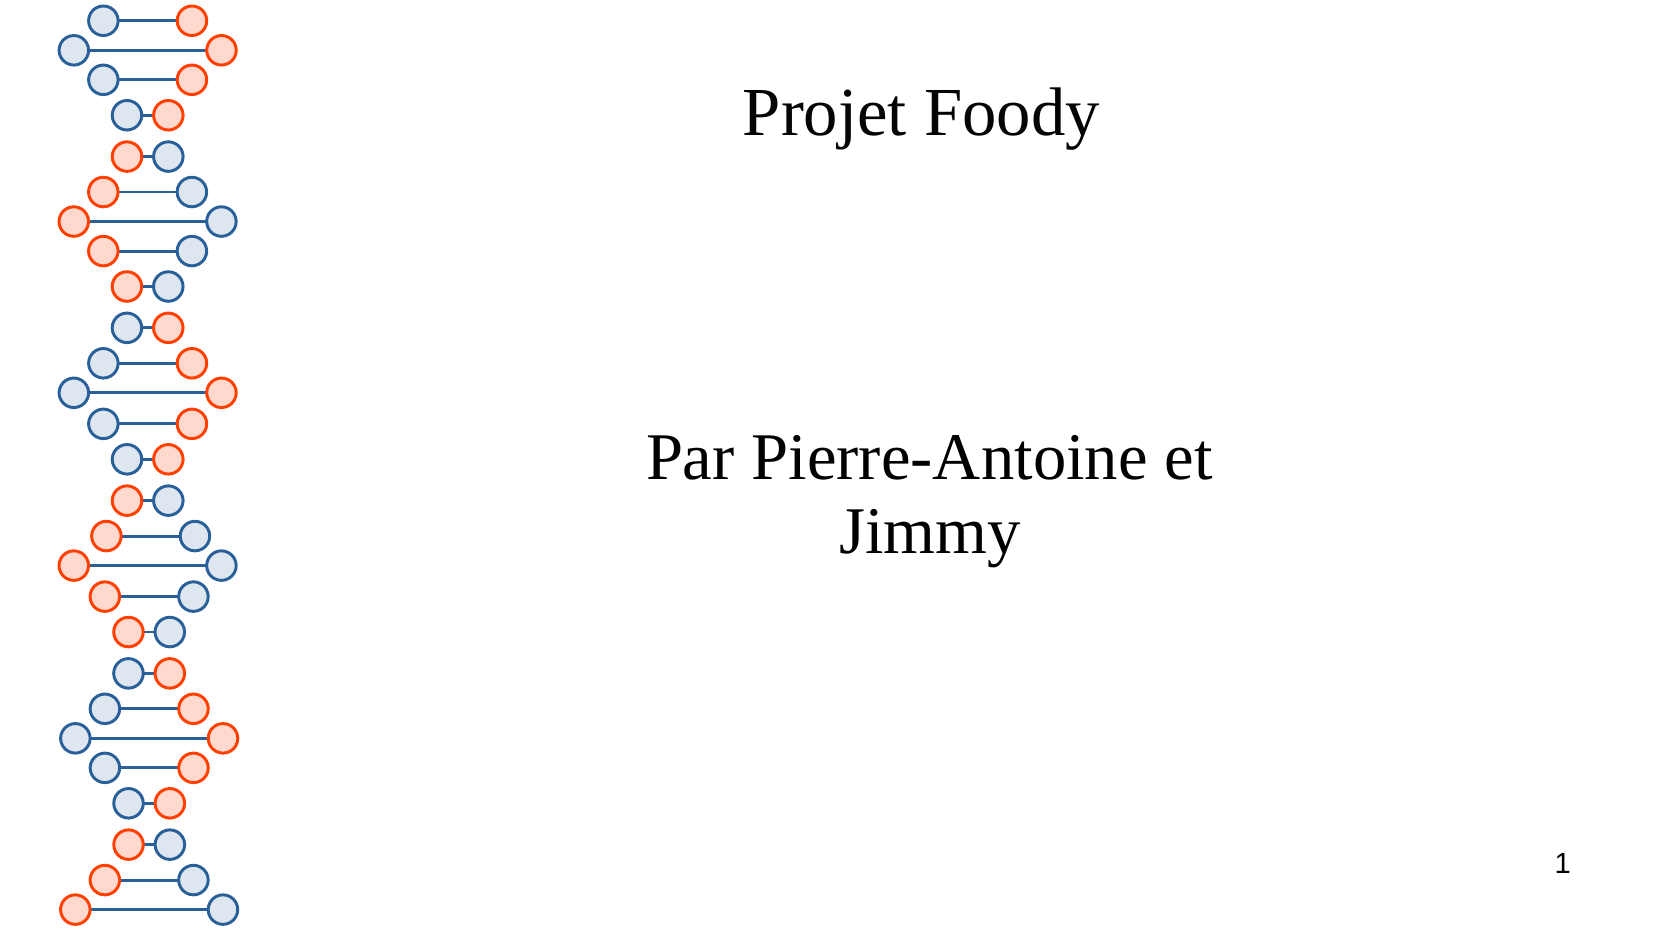

# Projet Foody
Par Pierre-Antoine et
Jimmy
1